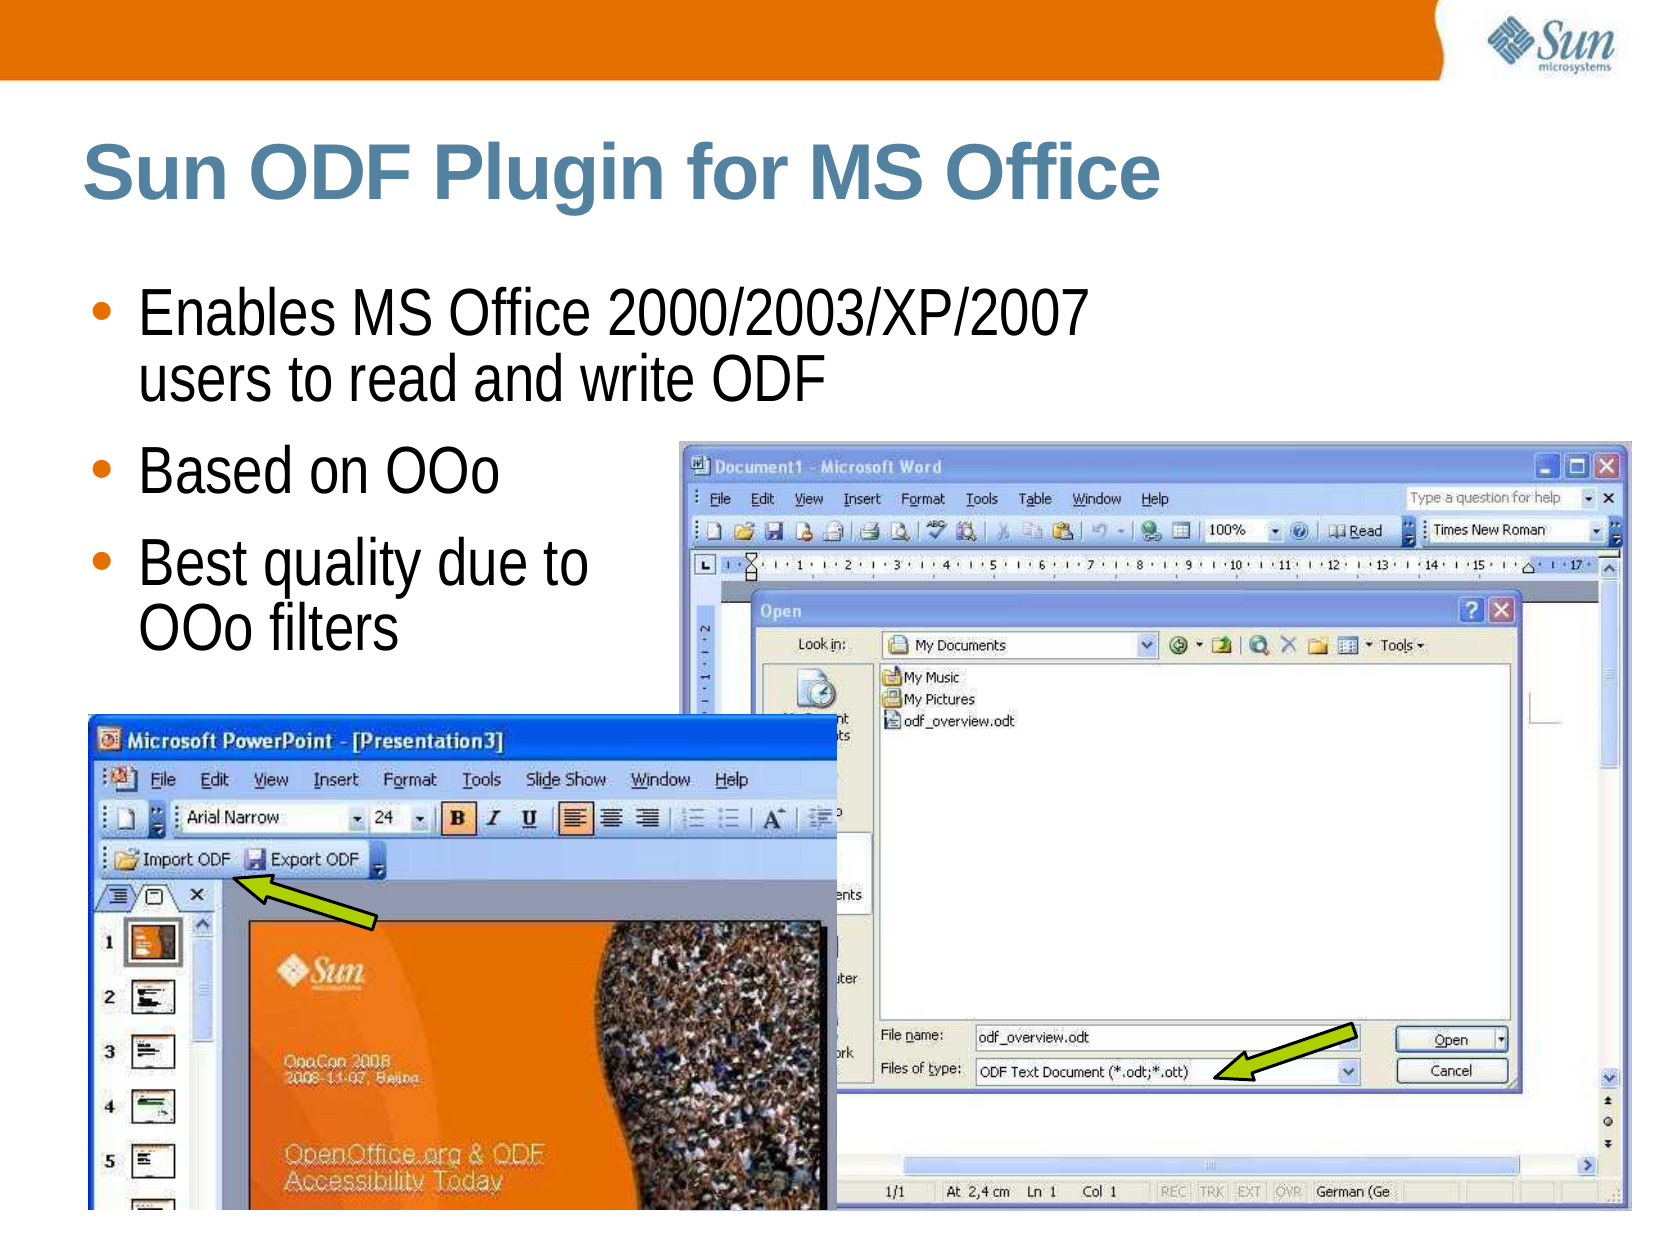

# Sun ODF Plugin for MS Office
Enables MS Office 2000/2003/XP/2007
users to read and write ODF
Based on OOo
Best quality due to
OOo filters